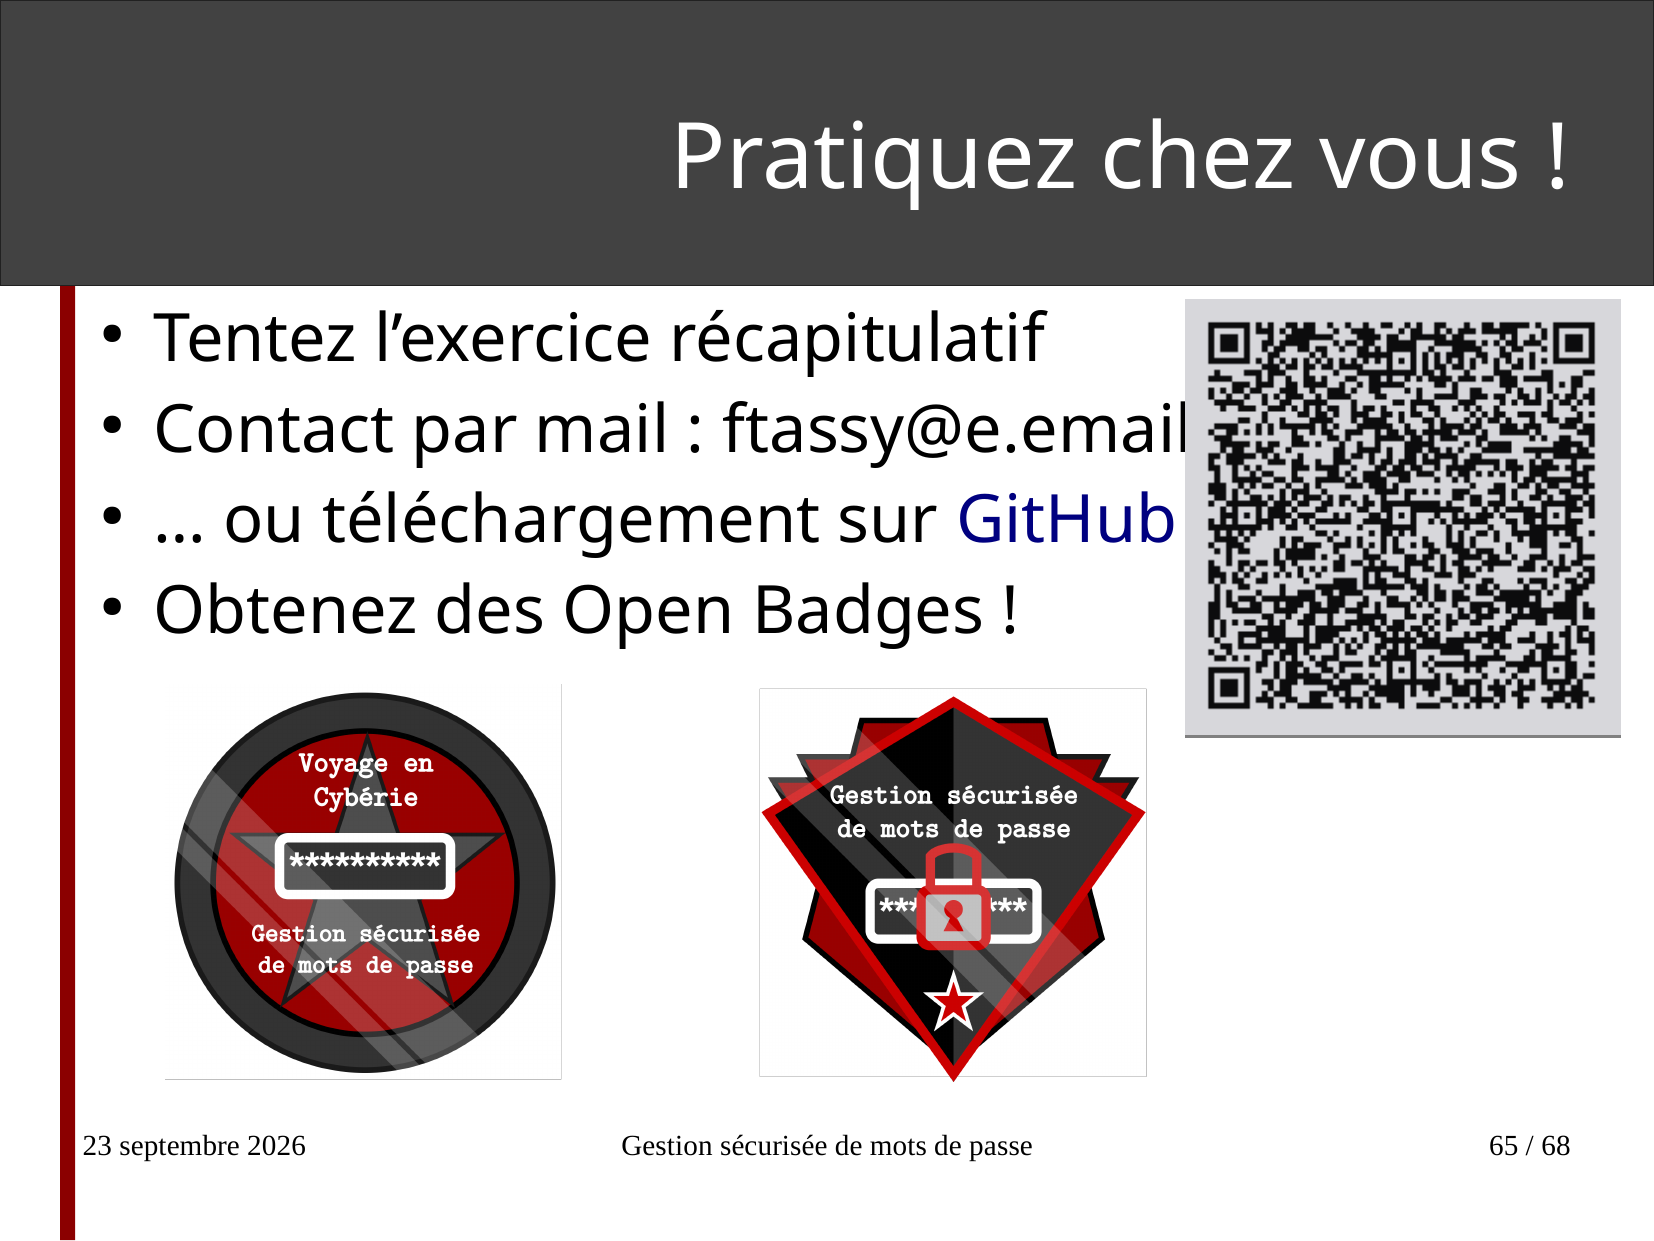

# Pratiquez chez vous !
Tentez l’exercice récapitulatif
Contact par mail : ftassy@e.email
… ou téléchargement sur GitHub
Obtenez des Open Badges !
Gestion sécurisée de mots de passe
65